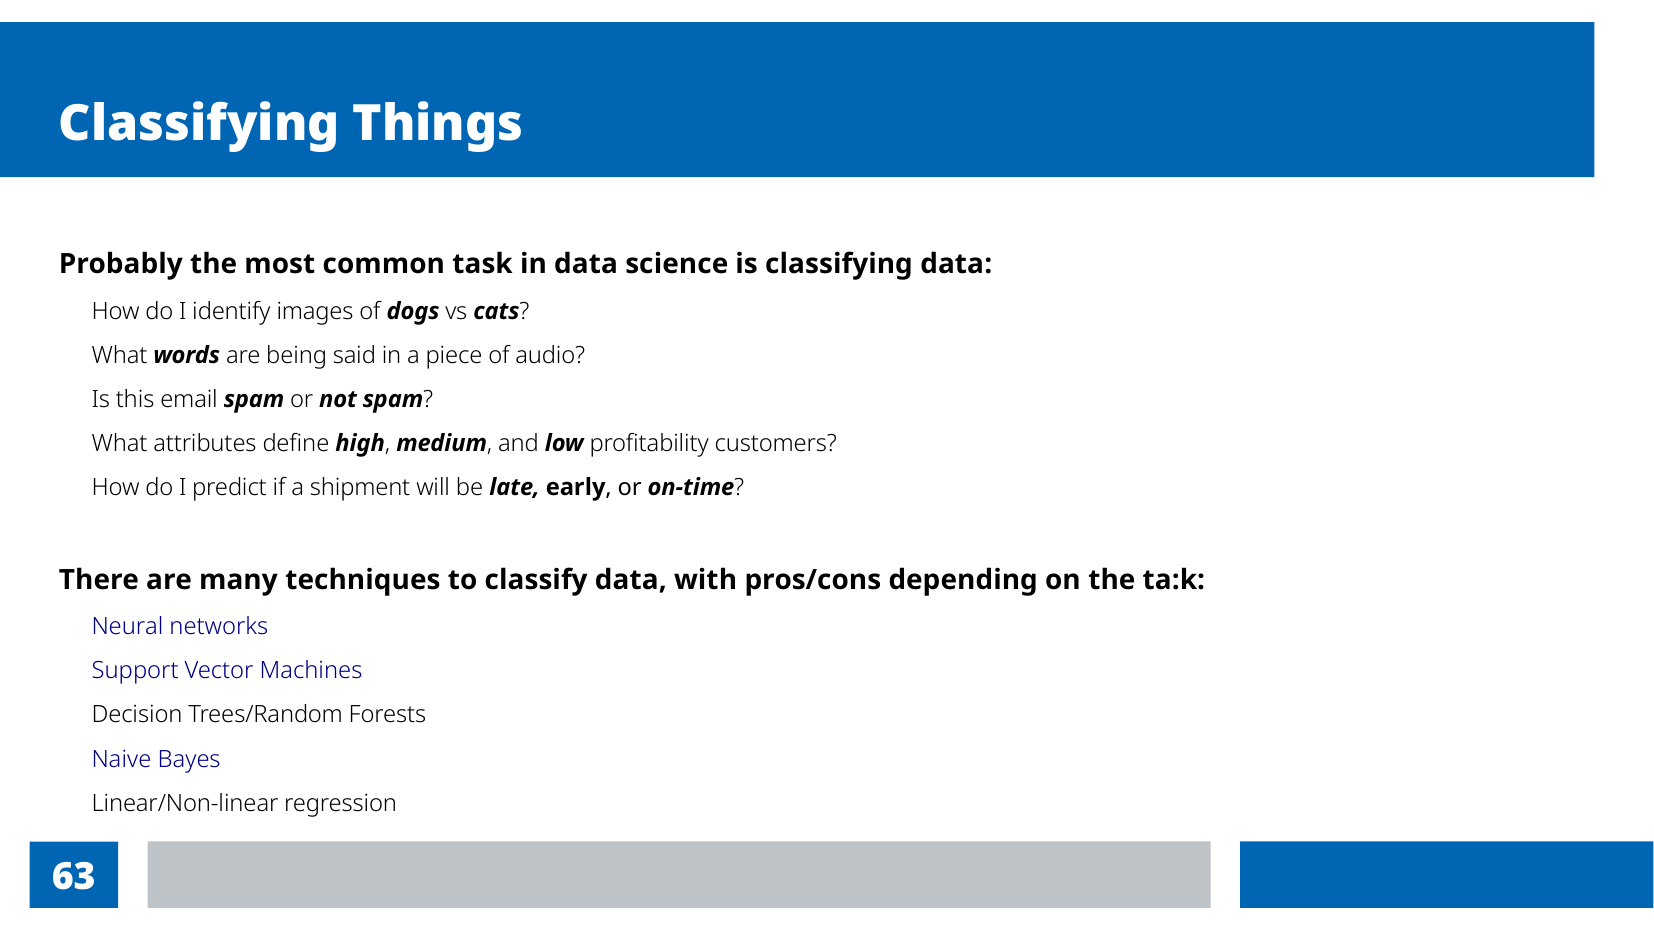

# Classifying Things
Probably the most common task in data science is classifying data:
How do I identify images of dogs vs cats?
What words are being said in a piece of audio?
Is this email spam or not spam?
What attributes define high, medium, and low profitability customers?
How do I predict if a shipment will be late, early, or on-time?
There are many techniques to classify data, with pros/cons depending on the ta:k:
Neural networks
Support Vector Machines
Decision Trees/Random Forests
Naive Bayes
Linear/Non-linear regression
63